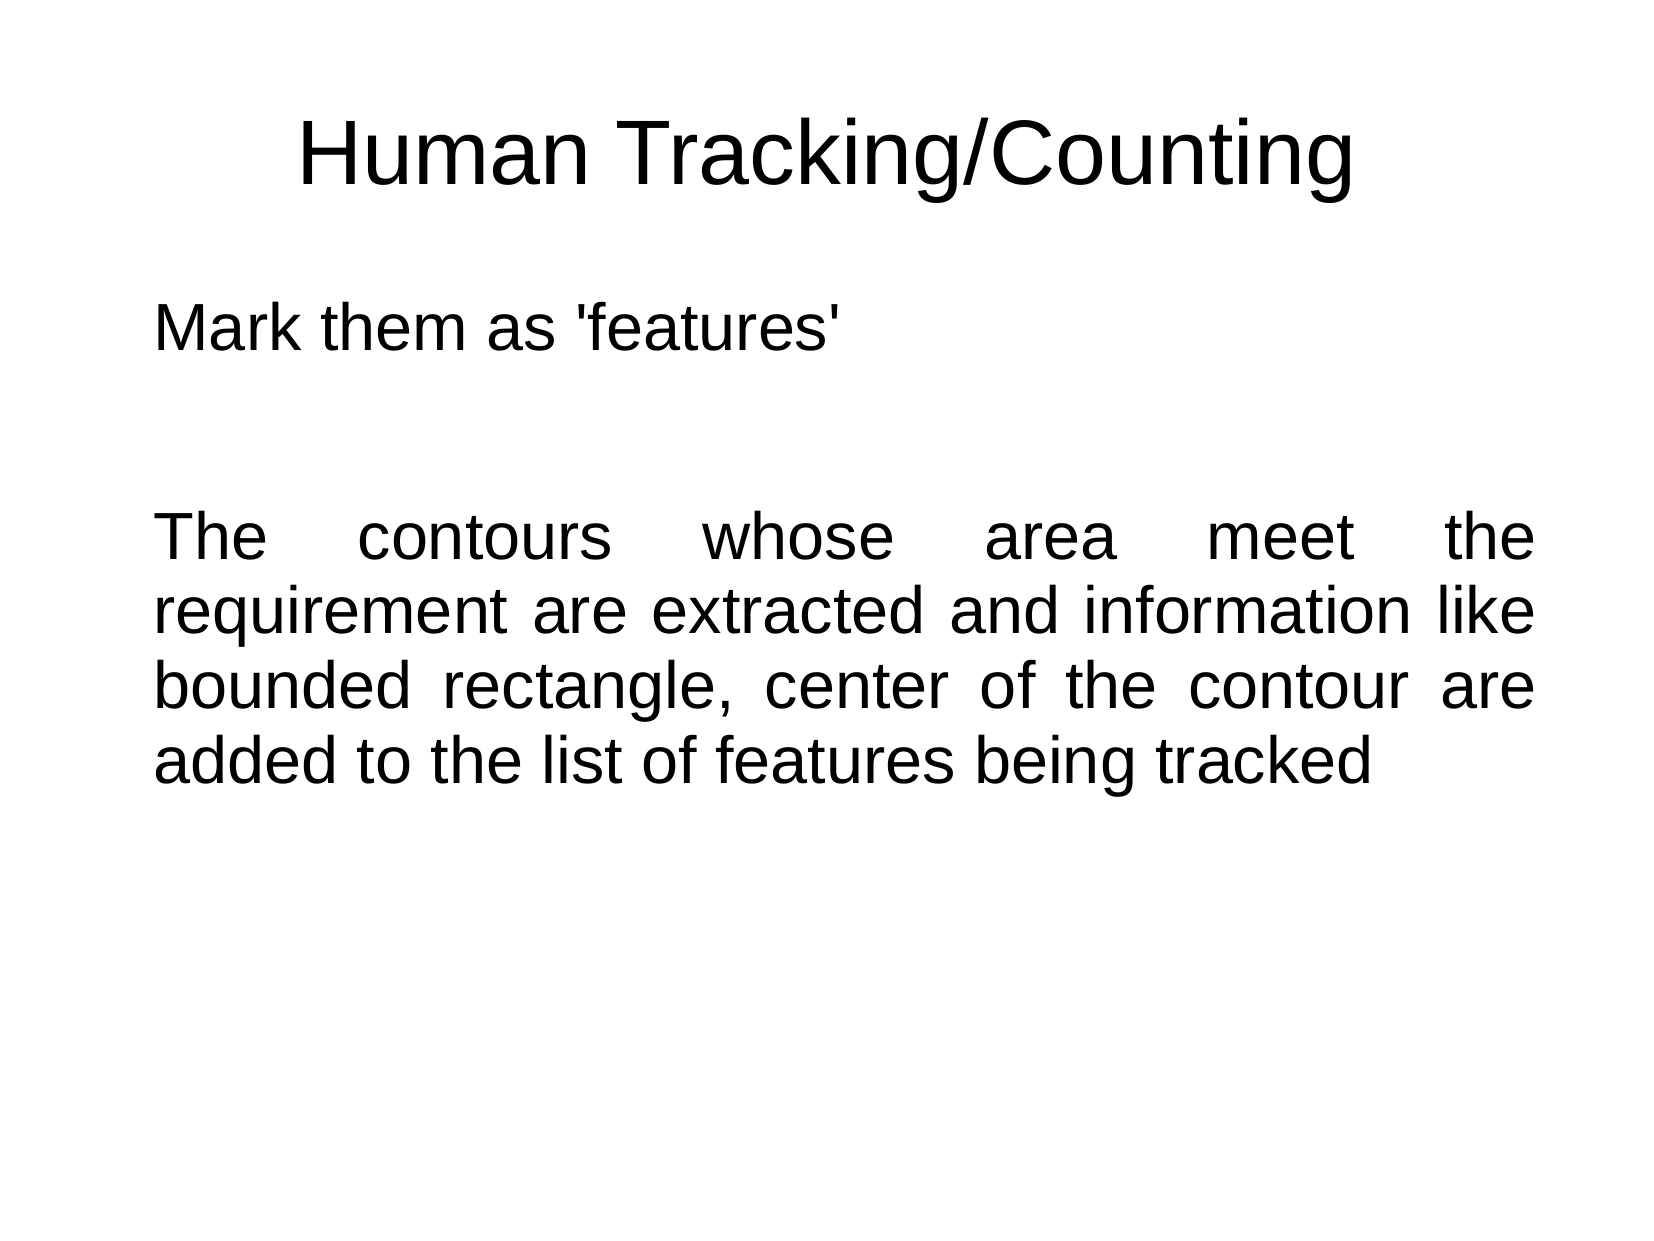

# Human Tracking/Counting
Mark them as 'features'
The contours whose area meet the requirement are extracted and information like bounded rectangle, center of the contour are added to the list of features being tracked